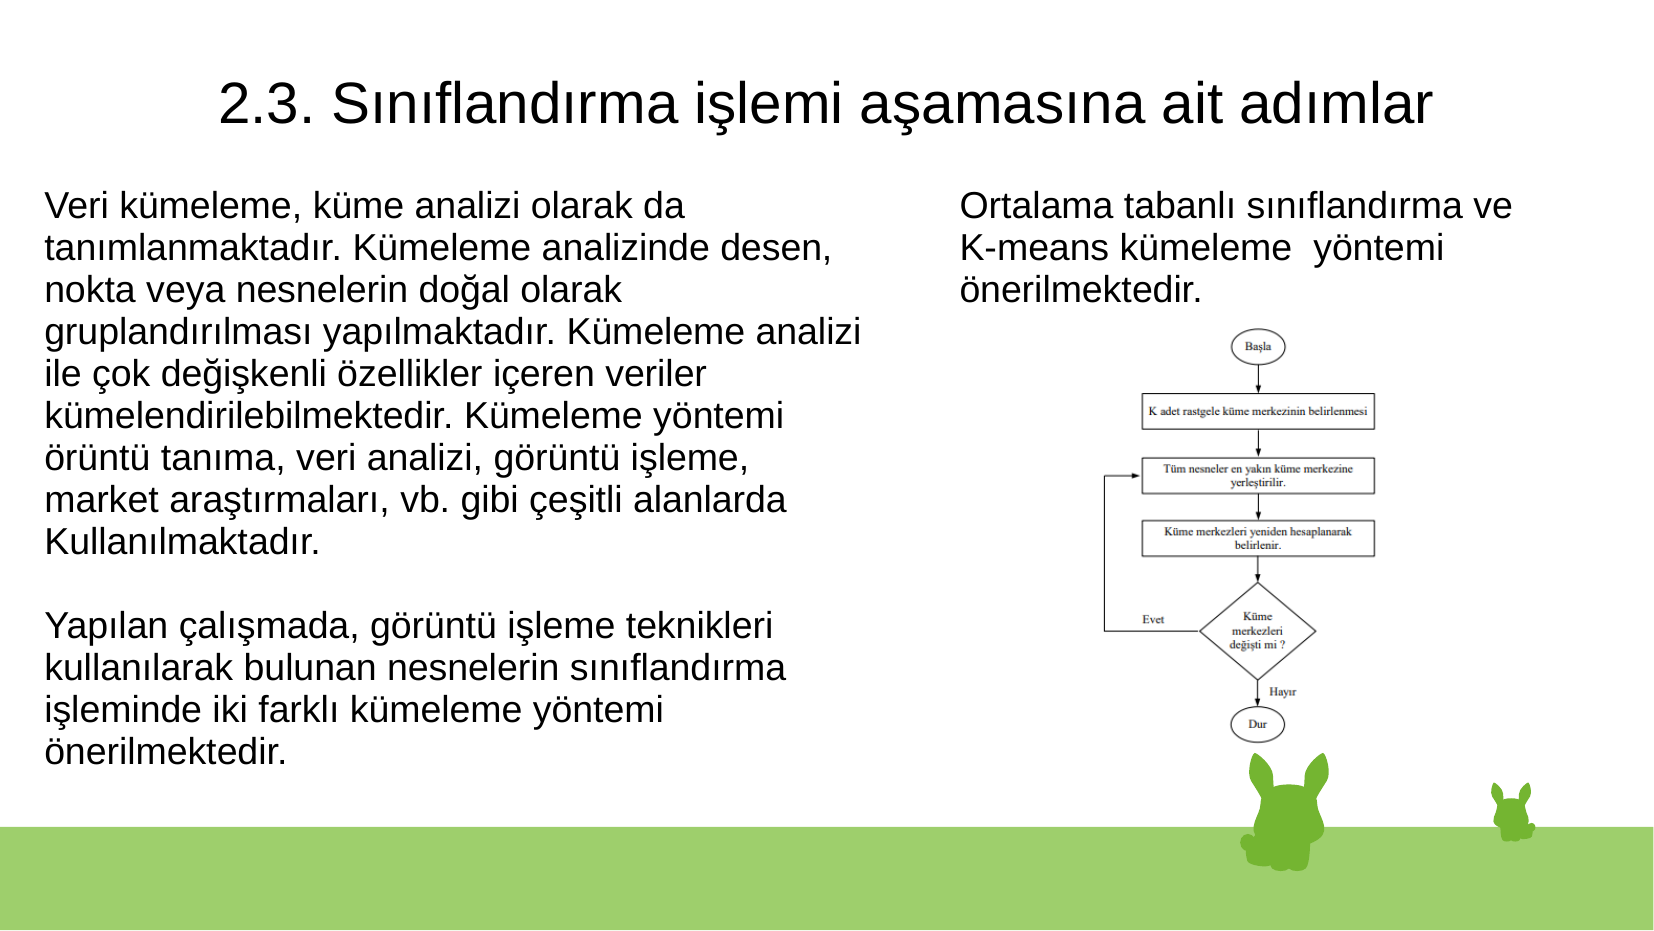

# 2.3. Sınıflandırma işlemi aşamasına ait adımlar
Veri kümeleme, küme analizi olarak da
tanımlanmaktadır. Kümeleme analizinde desen,
nokta veya nesnelerin doğal olarak
gruplandırılması yapılmaktadır. Kümeleme analizi
ile çok değişkenli özellikler içeren veriler
kümelendirilebilmektedir. Kümeleme yöntemi
örüntü tanıma, veri analizi, görüntü işleme, market araştırmaları, vb. gibi çeşitli alanlarda
Kullanılmaktadır.
Yapılan çalışmada, görüntü işleme teknikleri
kullanılarak bulunan nesnelerin sınıflandırma
işleminde iki farklı kümeleme yöntemi
önerilmektedir.
Ortalama tabanlı sınıflandırma ve K-means kümeleme yöntemi
önerilmektedir.